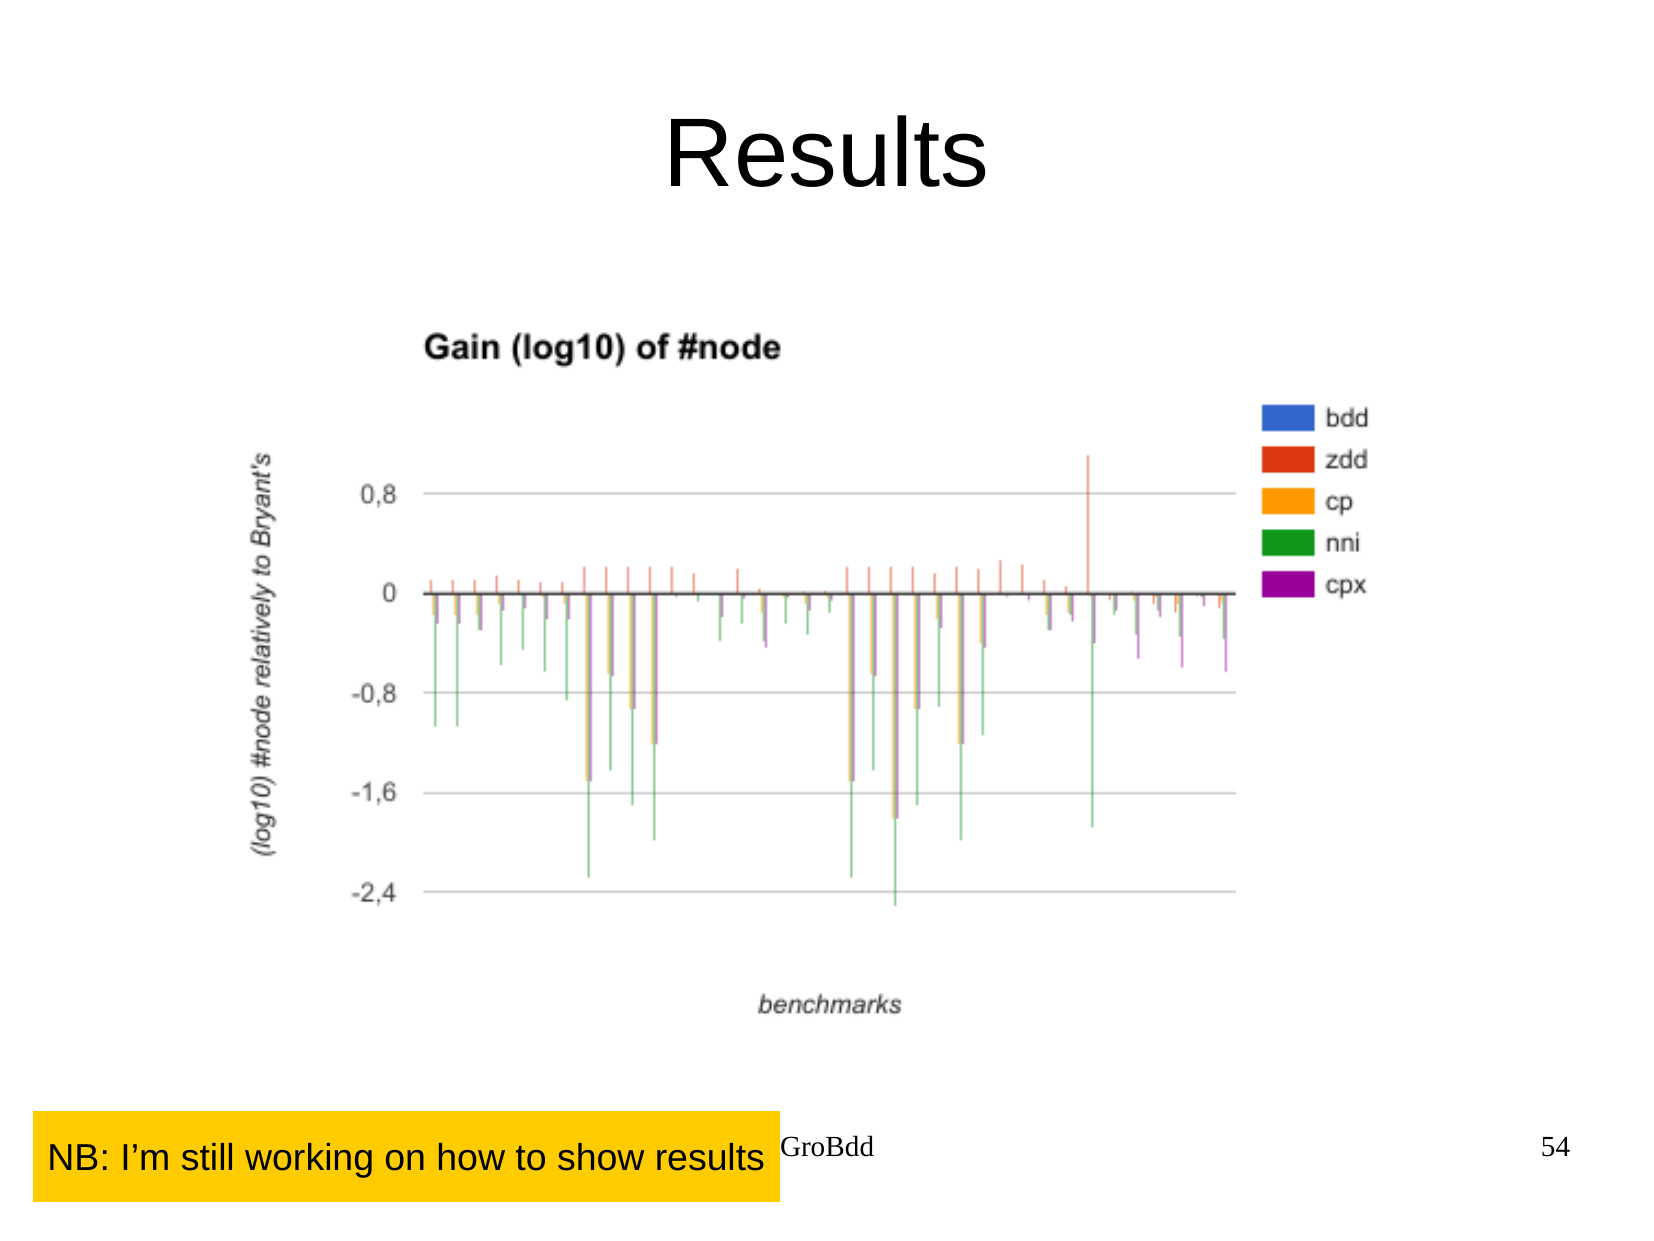

# Results
NB: I’m still working on how to show results
GroBdd
54